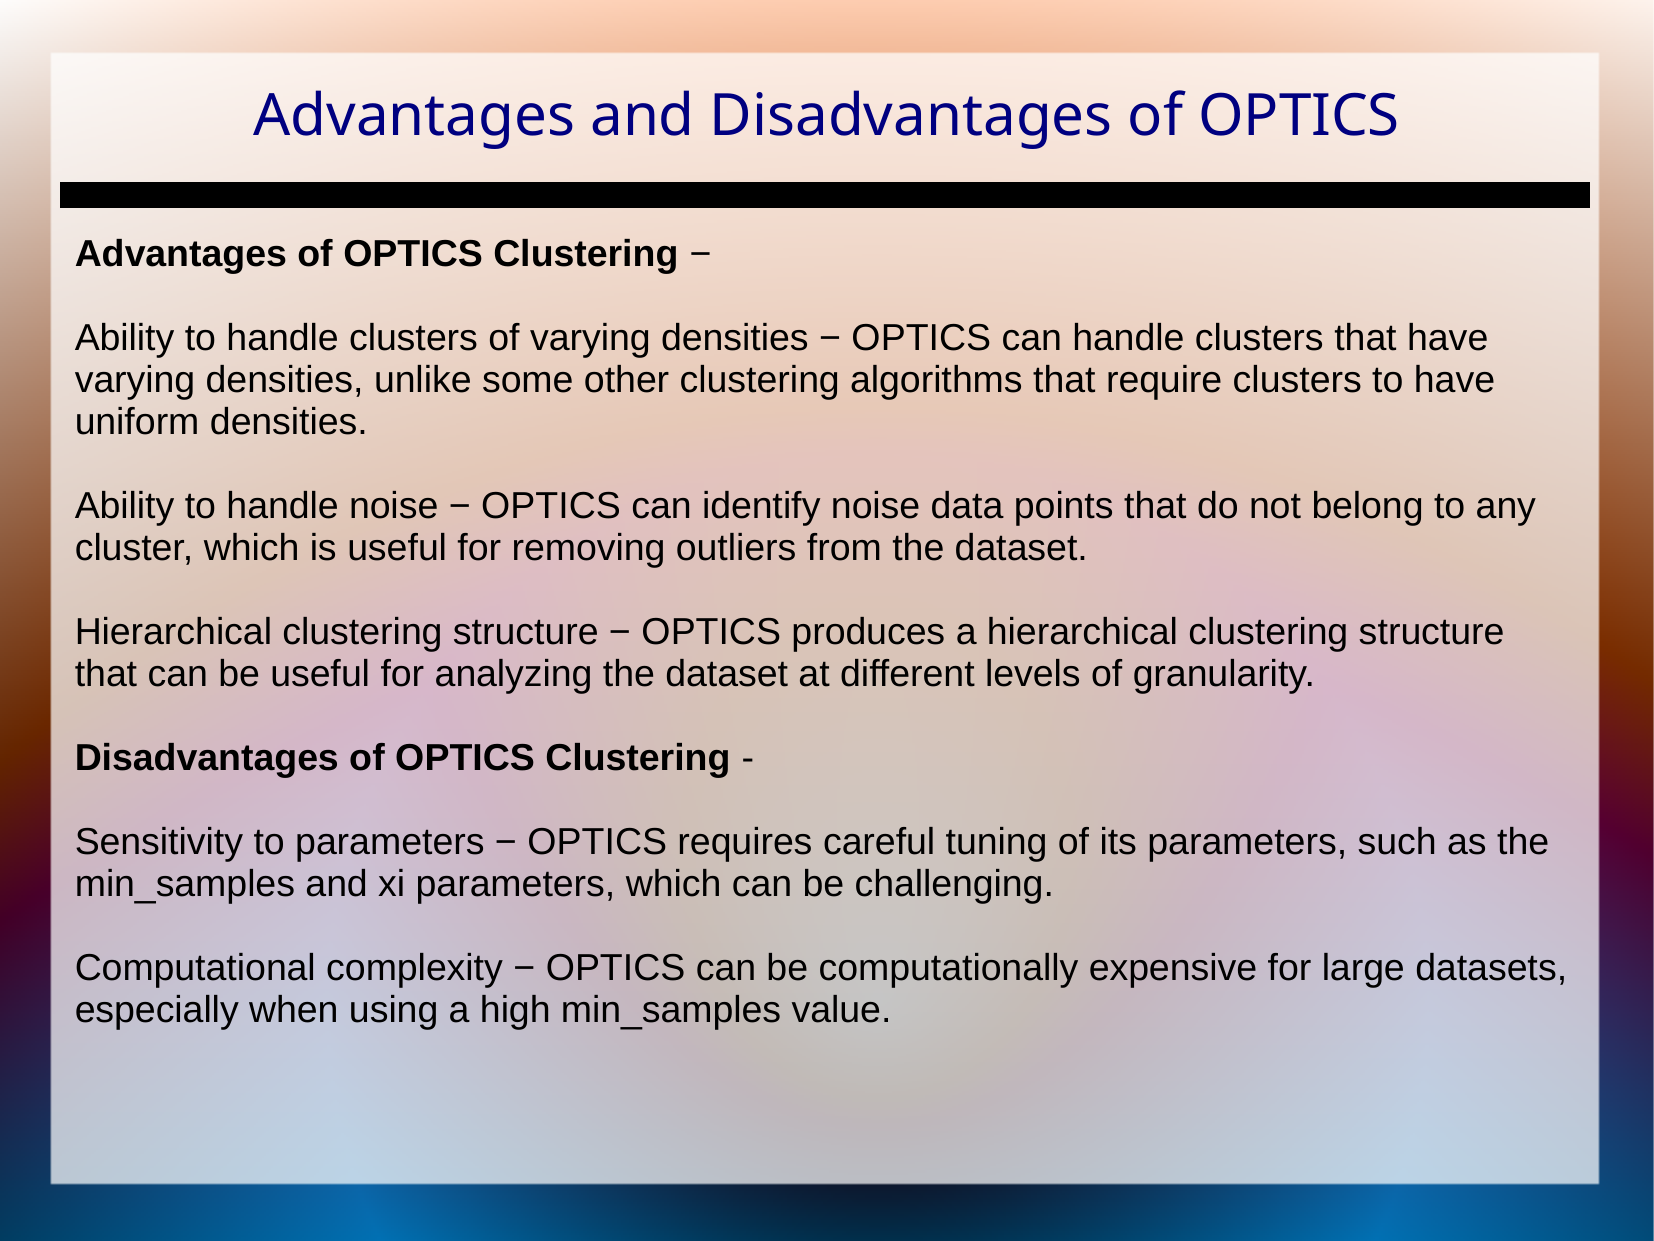

# Advantages and Disadvantages of OPTICS
Advantages of OPTICS Clustering −
Ability to handle clusters of varying densities − OPTICS can handle clusters that have varying densities, unlike some other clustering algorithms that require clusters to have uniform densities.
Ability to handle noise − OPTICS can identify noise data points that do not belong to any cluster, which is useful for removing outliers from the dataset.
Hierarchical clustering structure − OPTICS produces a hierarchical clustering structure that can be useful for analyzing the dataset at different levels of granularity.
Disadvantages of OPTICS Clustering -
Sensitivity to parameters − OPTICS requires careful tuning of its parameters, such as the min_samples and xi parameters, which can be challenging.
Computational complexity − OPTICS can be computationally expensive for large datasets, especially when using a high min_samples value.